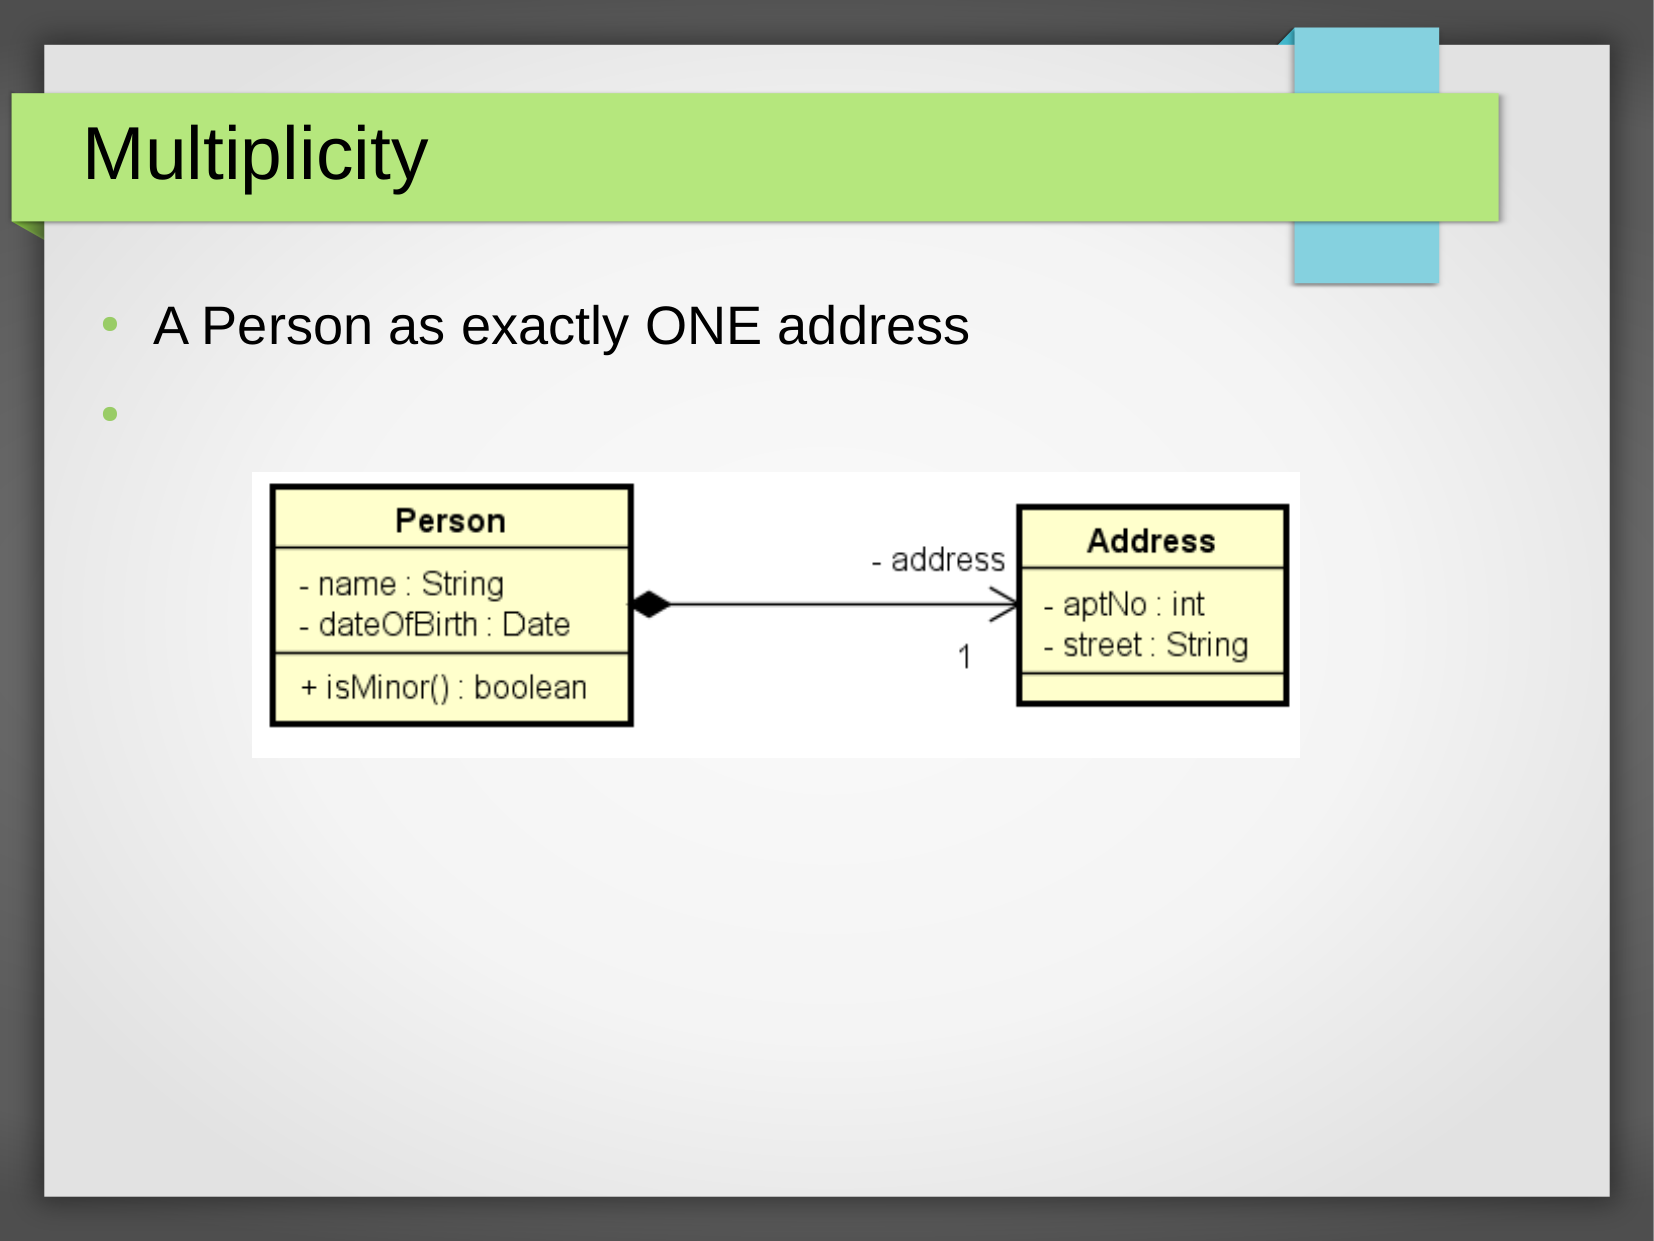

# Multiplicity
A Person as exactly ONE address